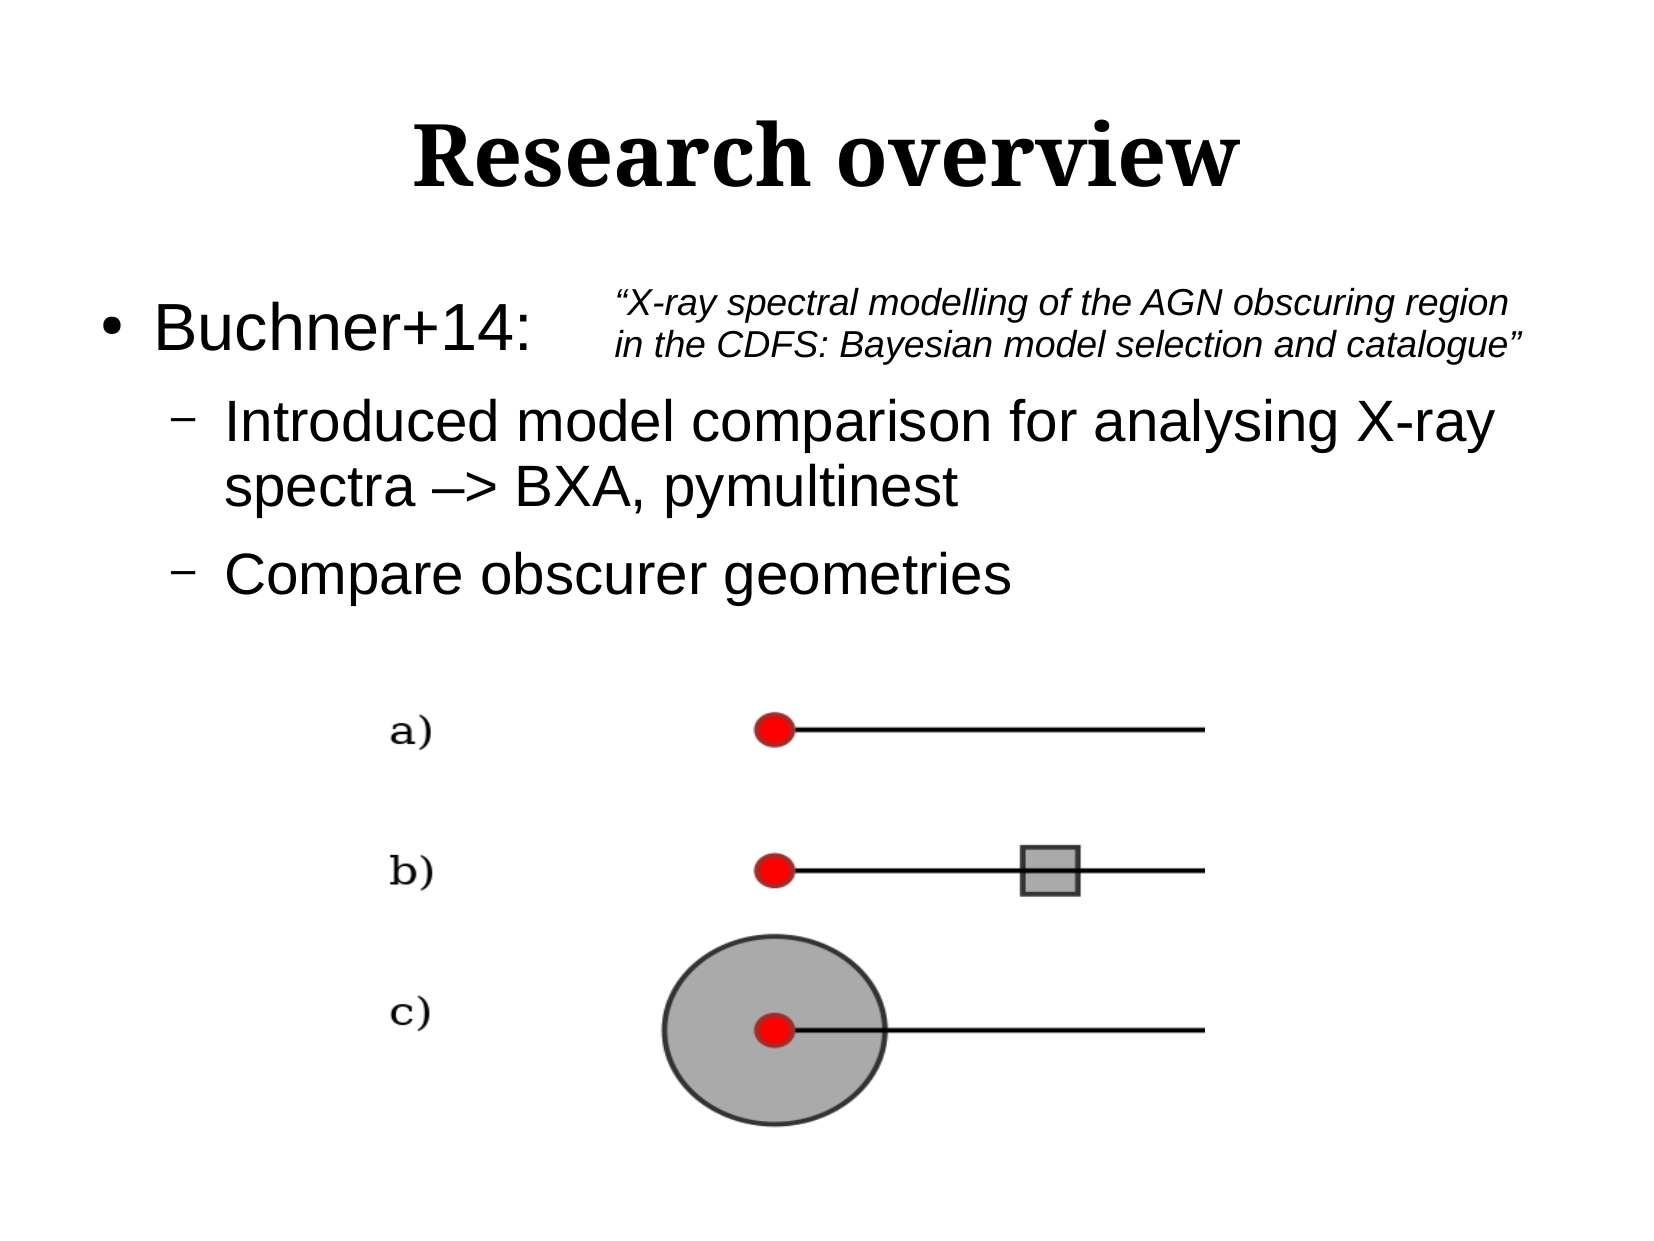

# Research overview
“X-ray spectral modelling of the AGN obscuring region in the CDFS: Bayesian model selection and catalogue”
Buchner+14:
Introduced model comparison for analysing X-ray spectra –> BXA, pymultinest
Compare obscurer geometries